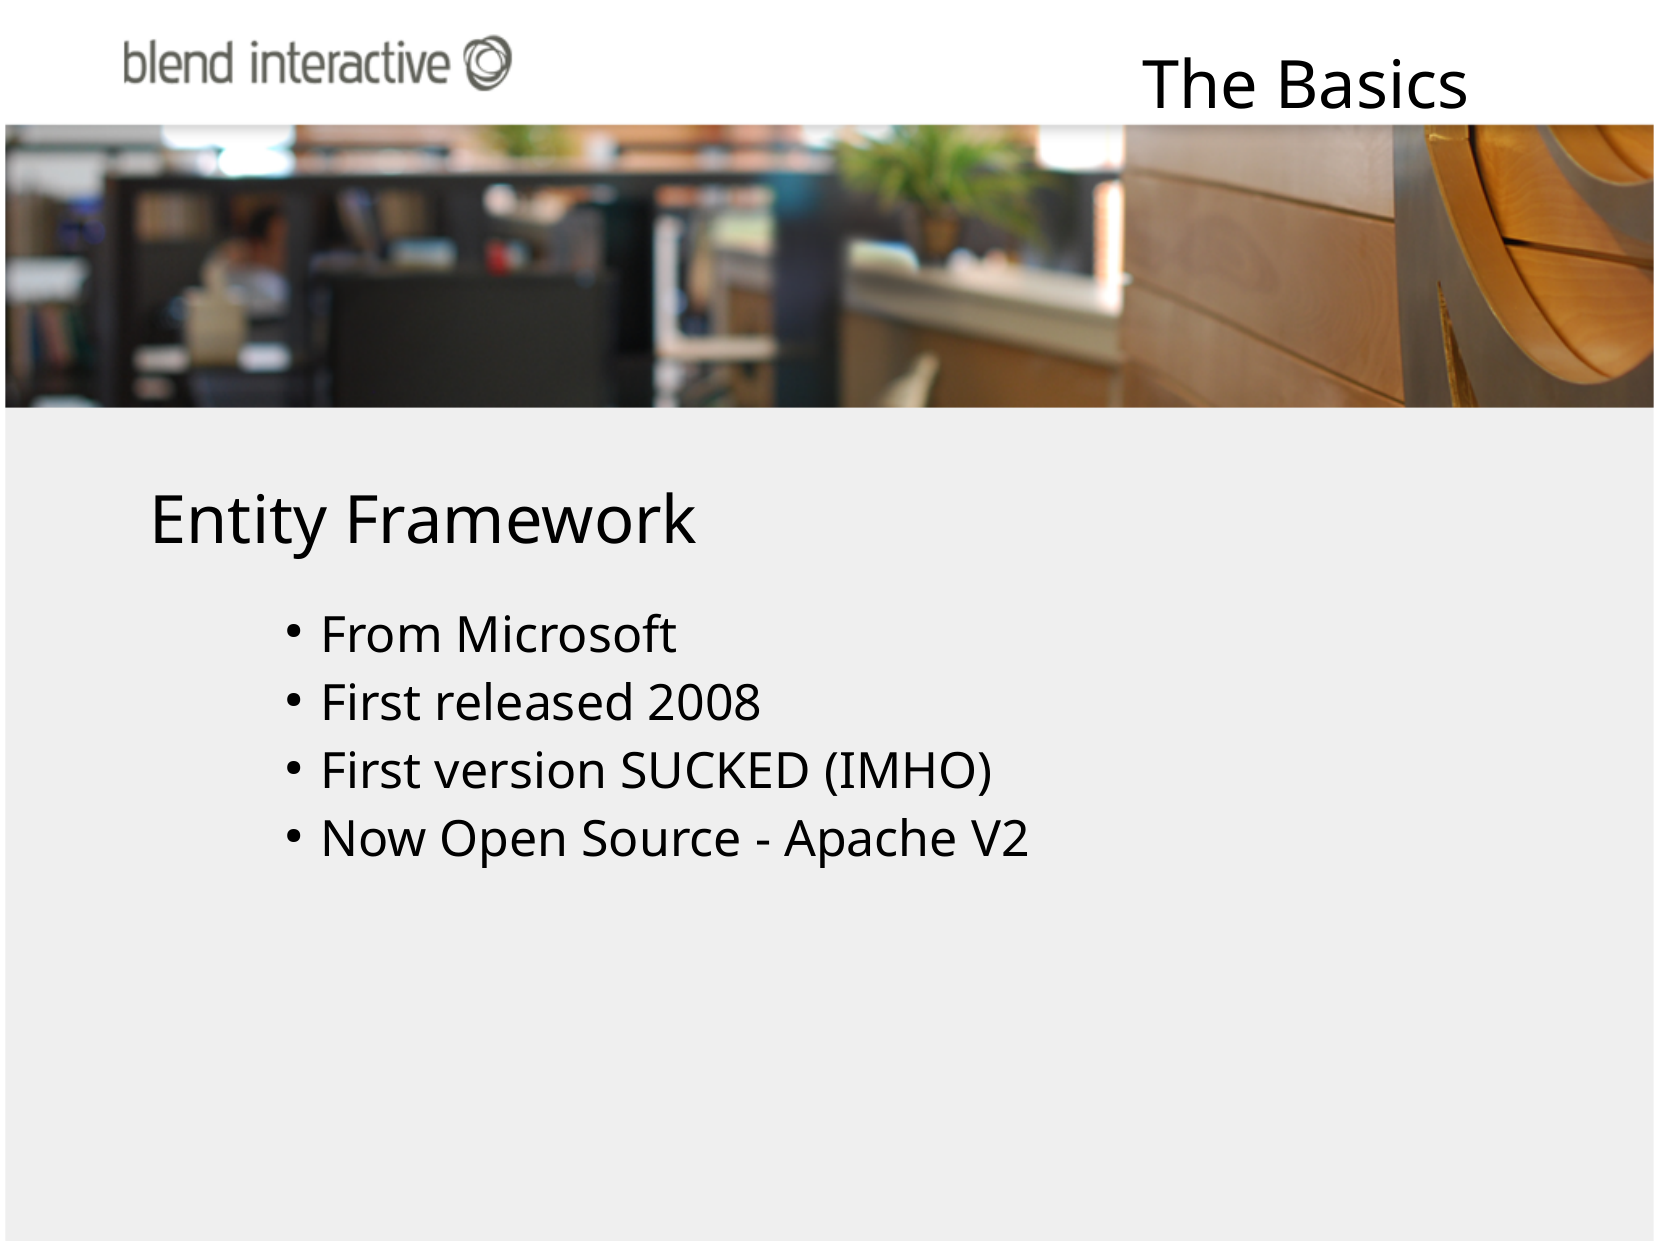

The Basics
Entity Framework
From Microsoft
First released 2008
First version SUCKED (IMHO)
Now Open Source - Apache V2